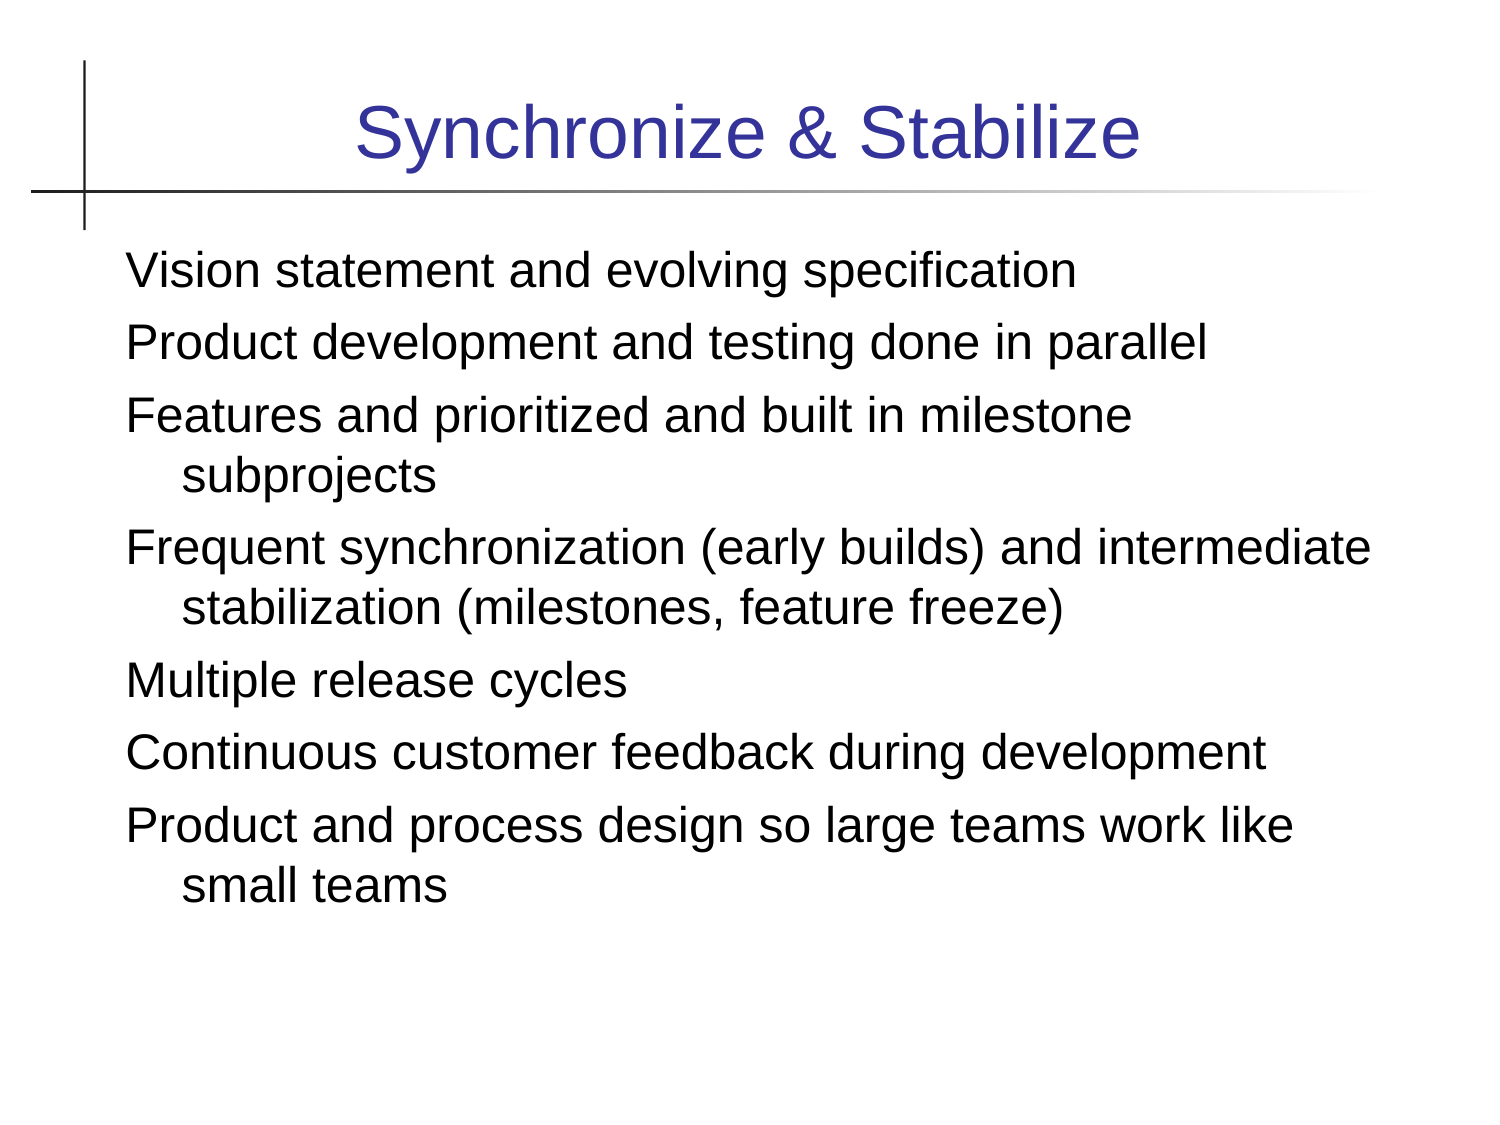

# Synchronize & Stabilize
Vision statement and evolving specification
Product development and testing done in parallel
Features and prioritized and built in milestone subprojects
Frequent synchronization (early builds) and intermediate stabilization (milestones, feature freeze)
Multiple release cycles
Continuous customer feedback during development
Product and process design so large teams work like small teams